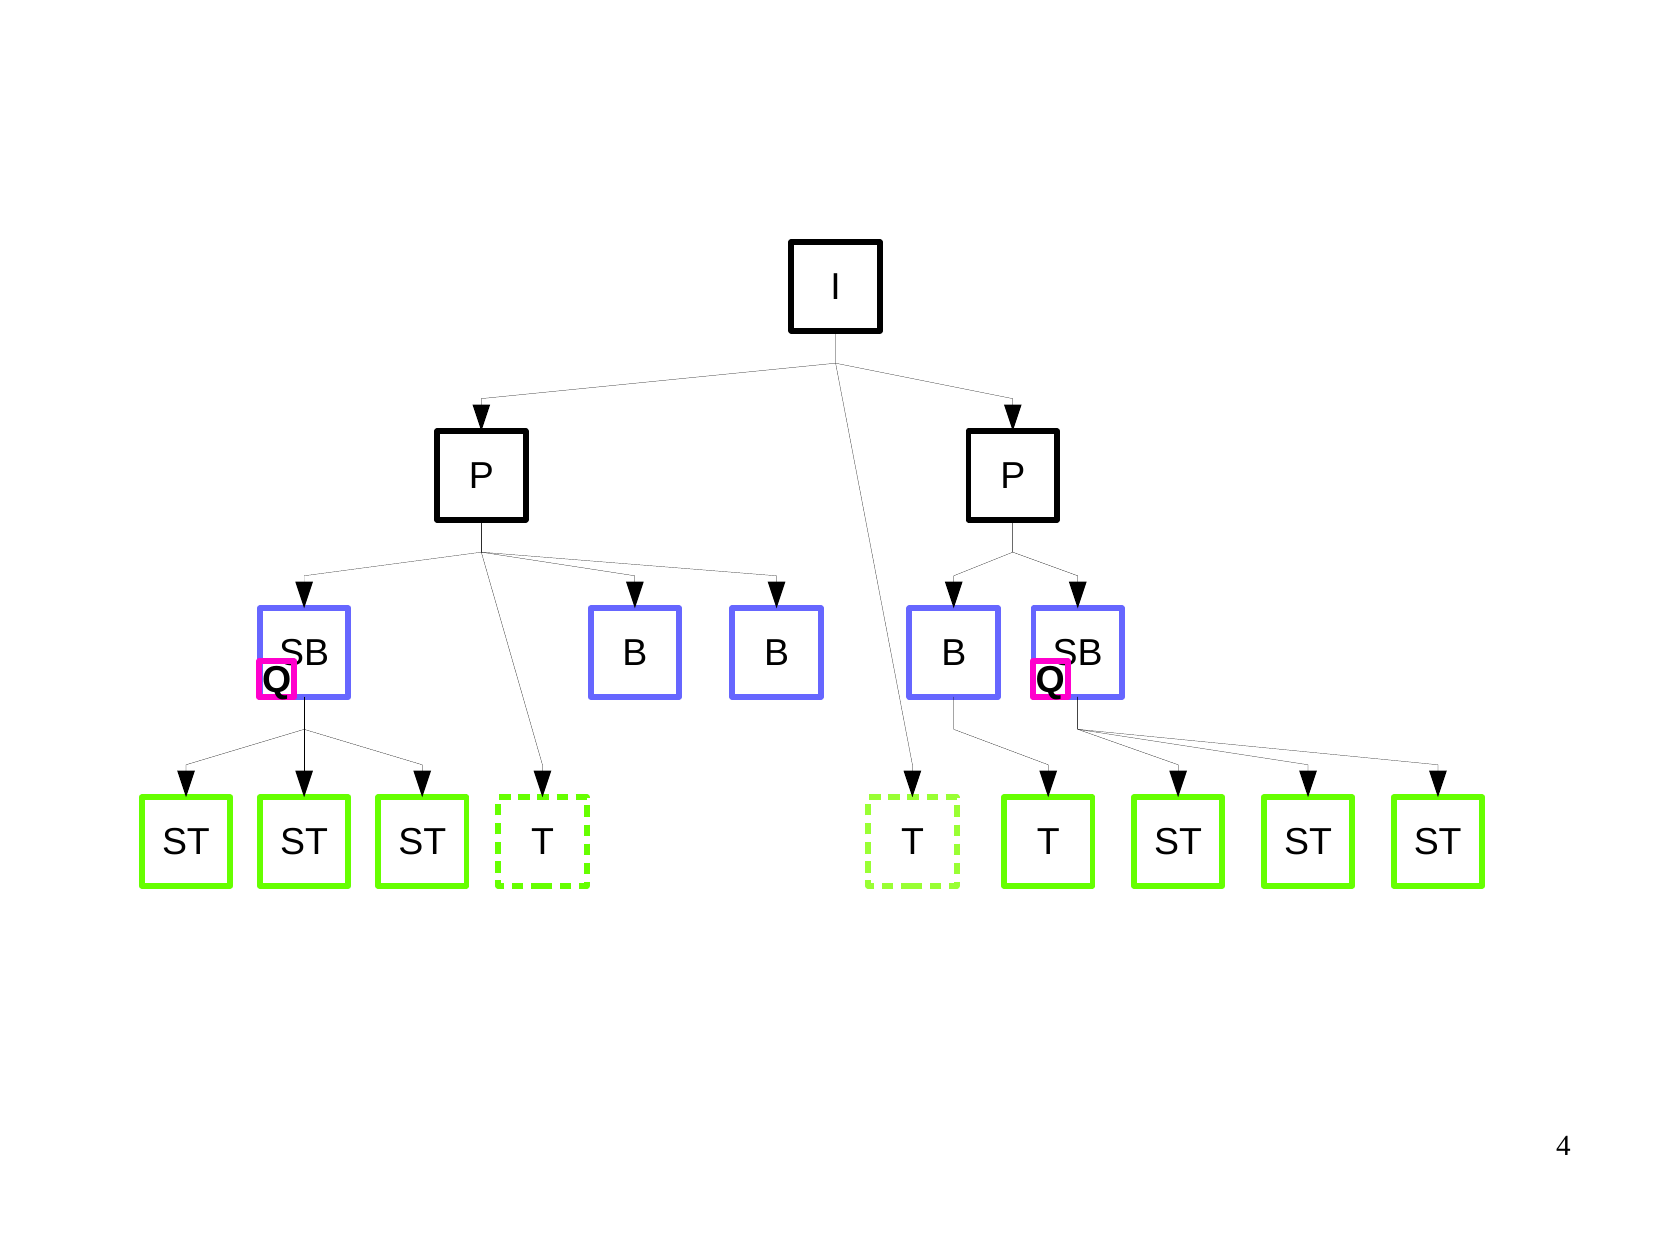

I
P
P
SB
B
B
B
SB
Q
Q
ST
ST
ST
T
T
T
ST
ST
ST
4